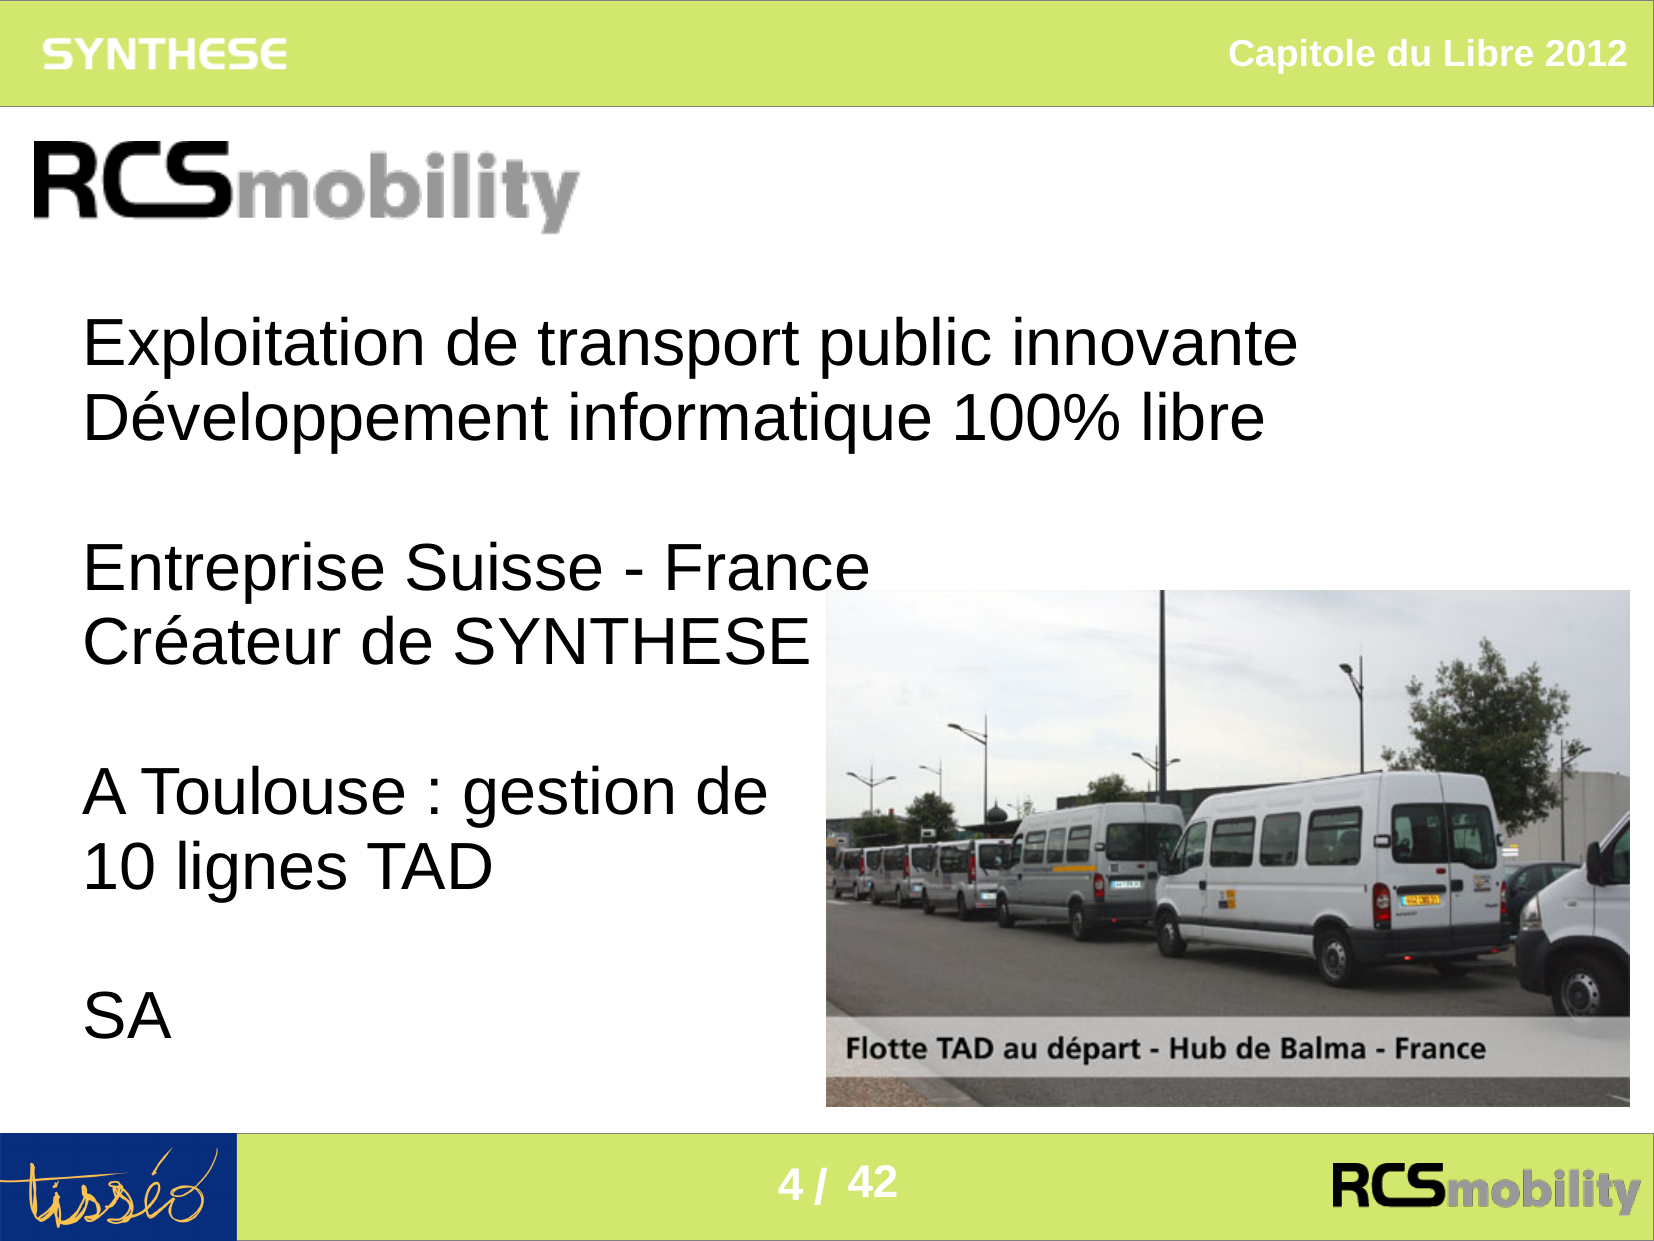

Capitole du Libre 2012
Exploitation de transport public innovante
Développement informatique 100% libre
Entreprise Suisse - France
Créateur de SYNTHESE
A Toulouse : gestion de
10 lignes TAD
SA
4
/
42